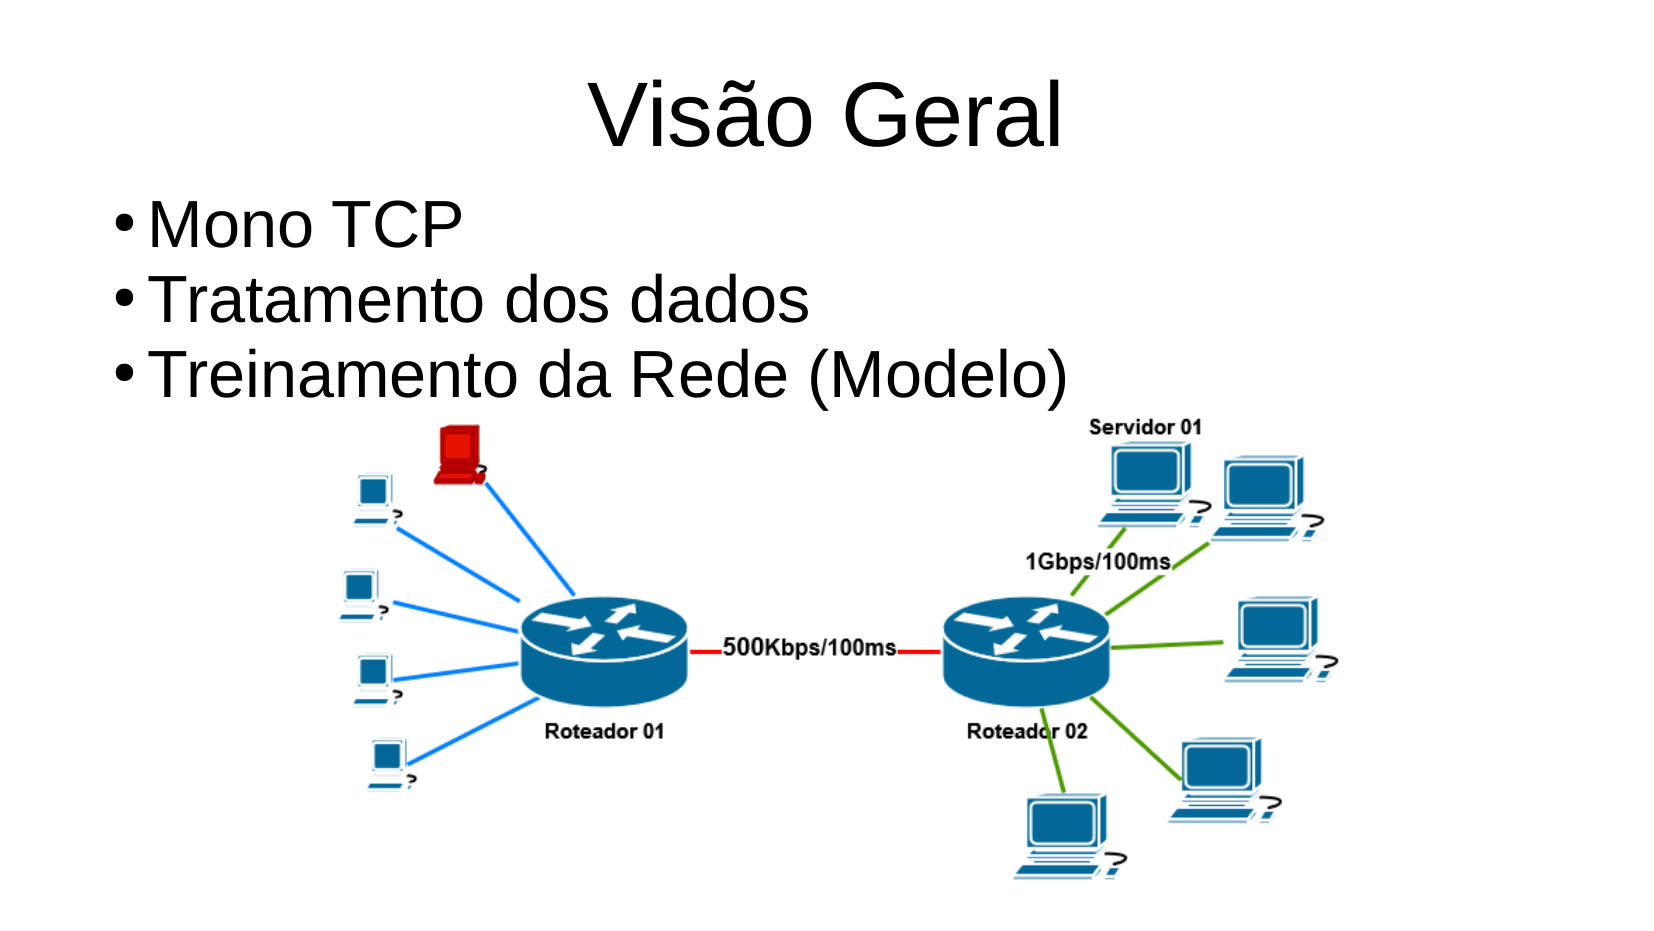

# Visão Geral
Mono TCP
Tratamento dos dados
Treinamento da Rede (Modelo)